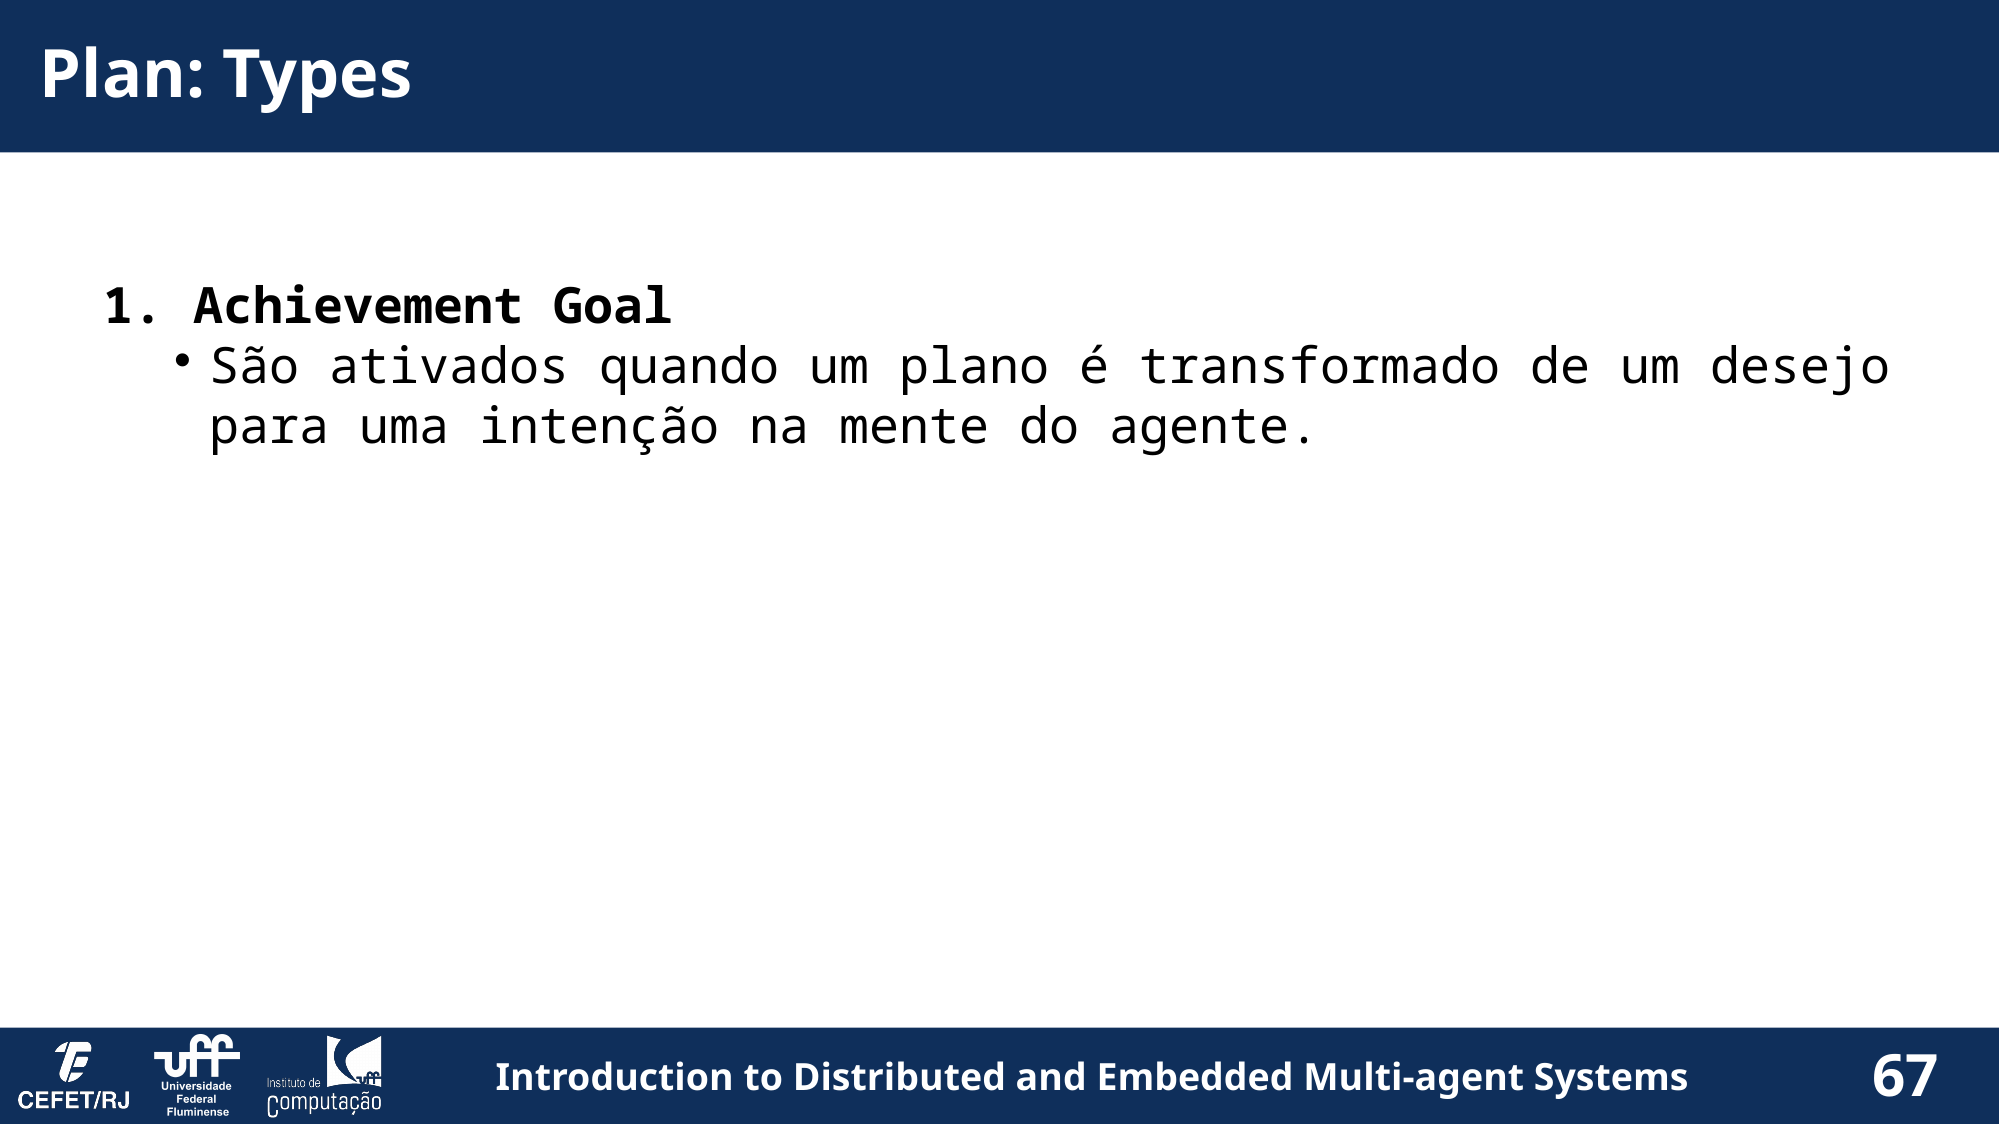

Plan: Types
 Achievement Goal
São ativados quando um plano é transformado de um desejo para uma intenção na mente do agente.